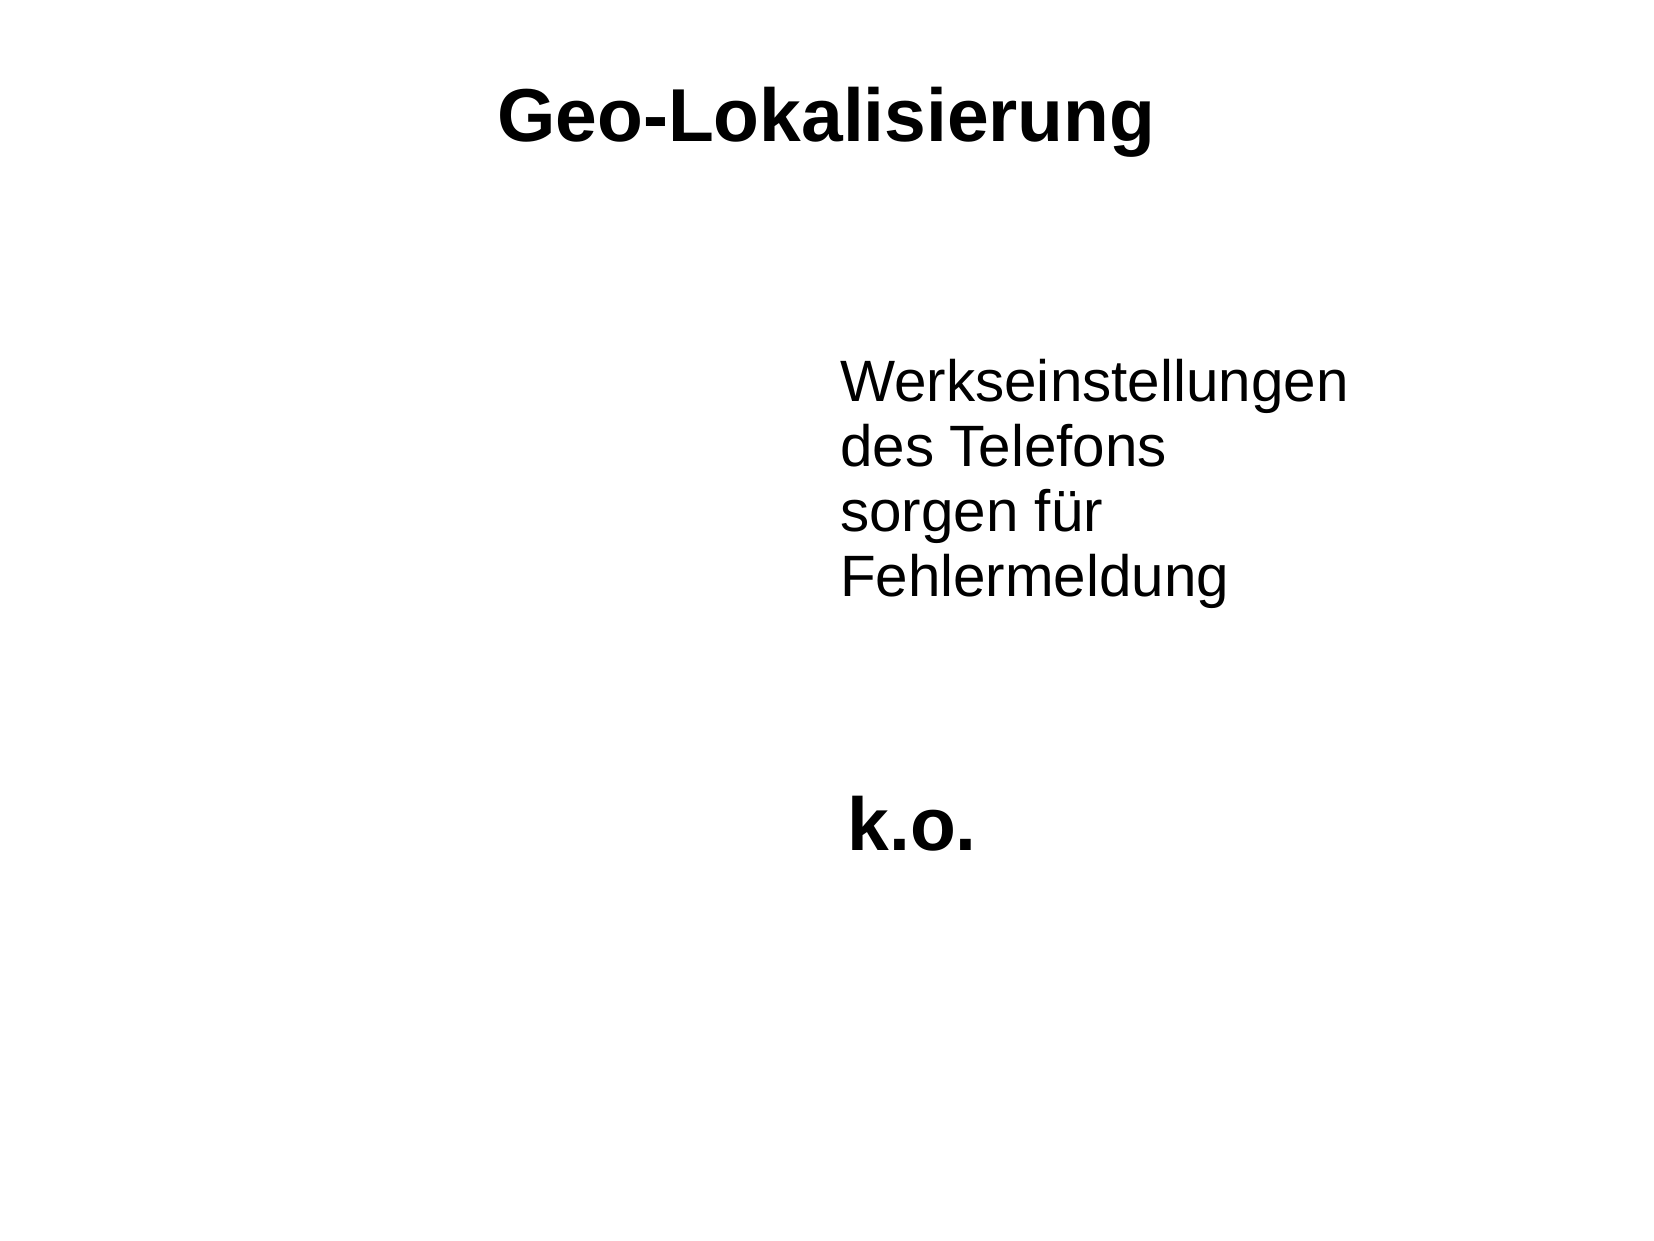

Geo-Lokalisierung
Werkseinstellungen
des Telefons
sorgen für
Fehlermeldung
k.o.